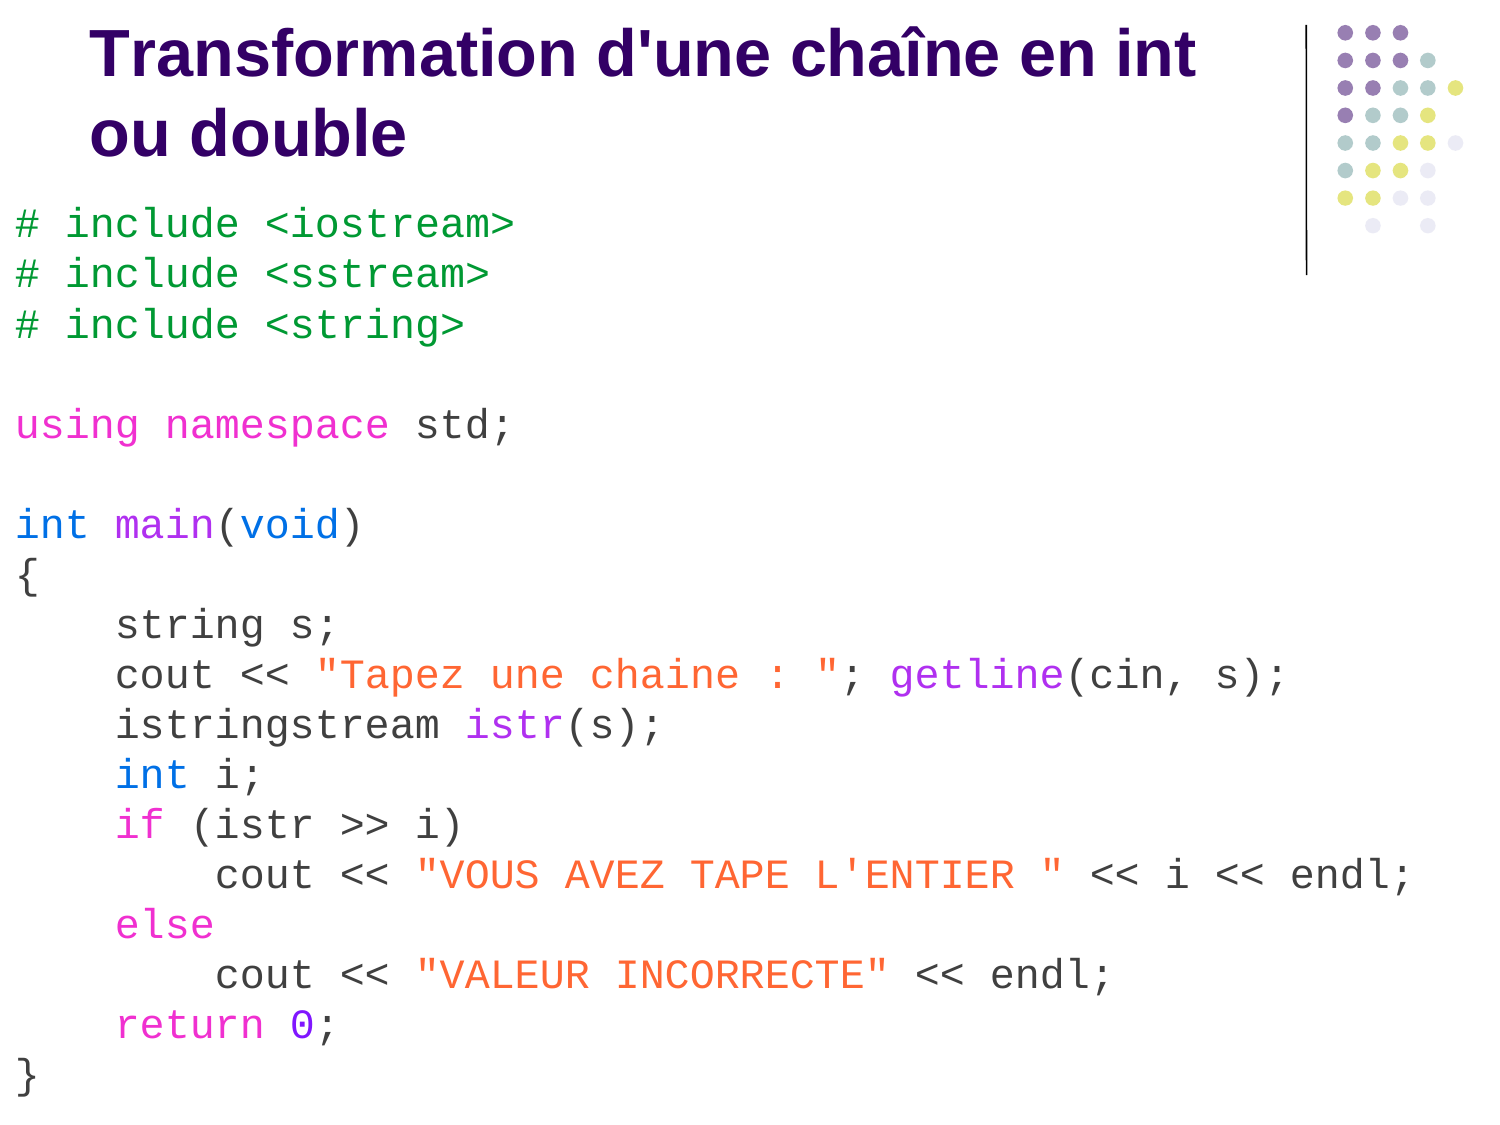

# Transformation d'une chaîne en int ou double
# include <iostream>
# include <sstream>
# include <string>
using namespace std;
int main(void)
{
 string s;
 cout << "Tapez une chaine : "; getline(cin, s);
 istringstream istr(s);
 int i;
 if (istr >> i)
 cout << "VOUS AVEZ TAPE L'ENTIER " << i << endl;
 else
 cout << "VALEUR INCORRECTE" << endl;
 return 0;
}